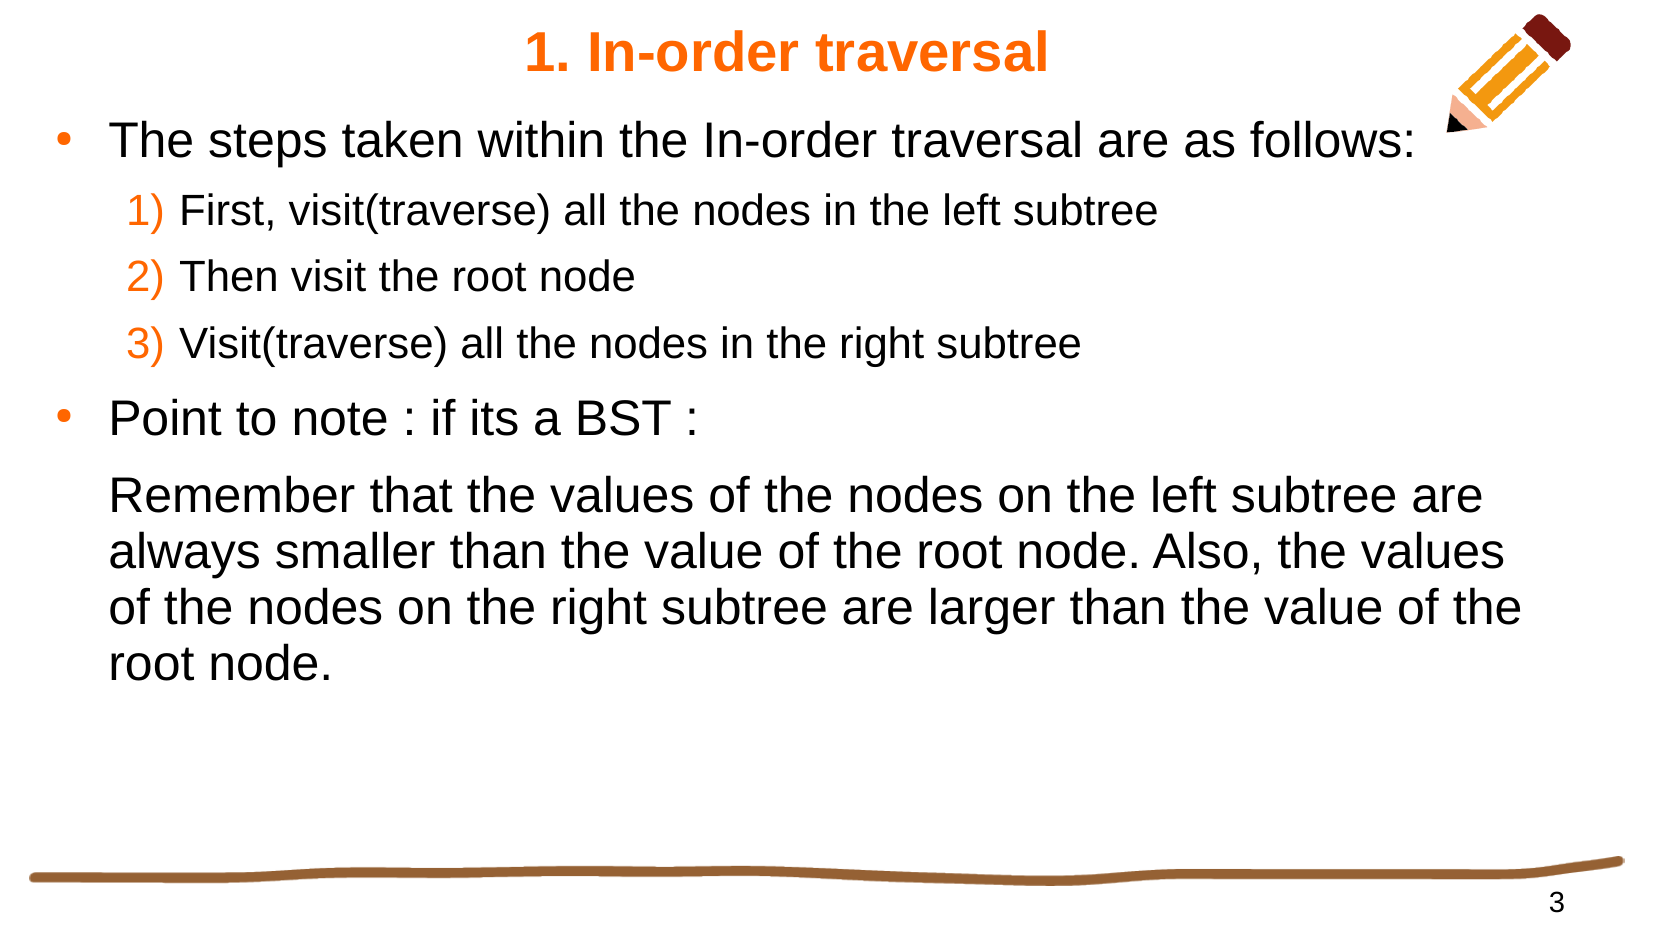

# 1. In-order traversal
The steps taken within the In-order traversal are as follows:
First, visit(traverse) all the nodes in the left subtree
Then visit the root node
Visit(traverse) all the nodes in the right subtree
Point to note : if its a BST :
Remember that the values of the nodes on the left subtree are always smaller than the value of the root node. Also, the values of the nodes on the right subtree are larger than the value of the root node.
3